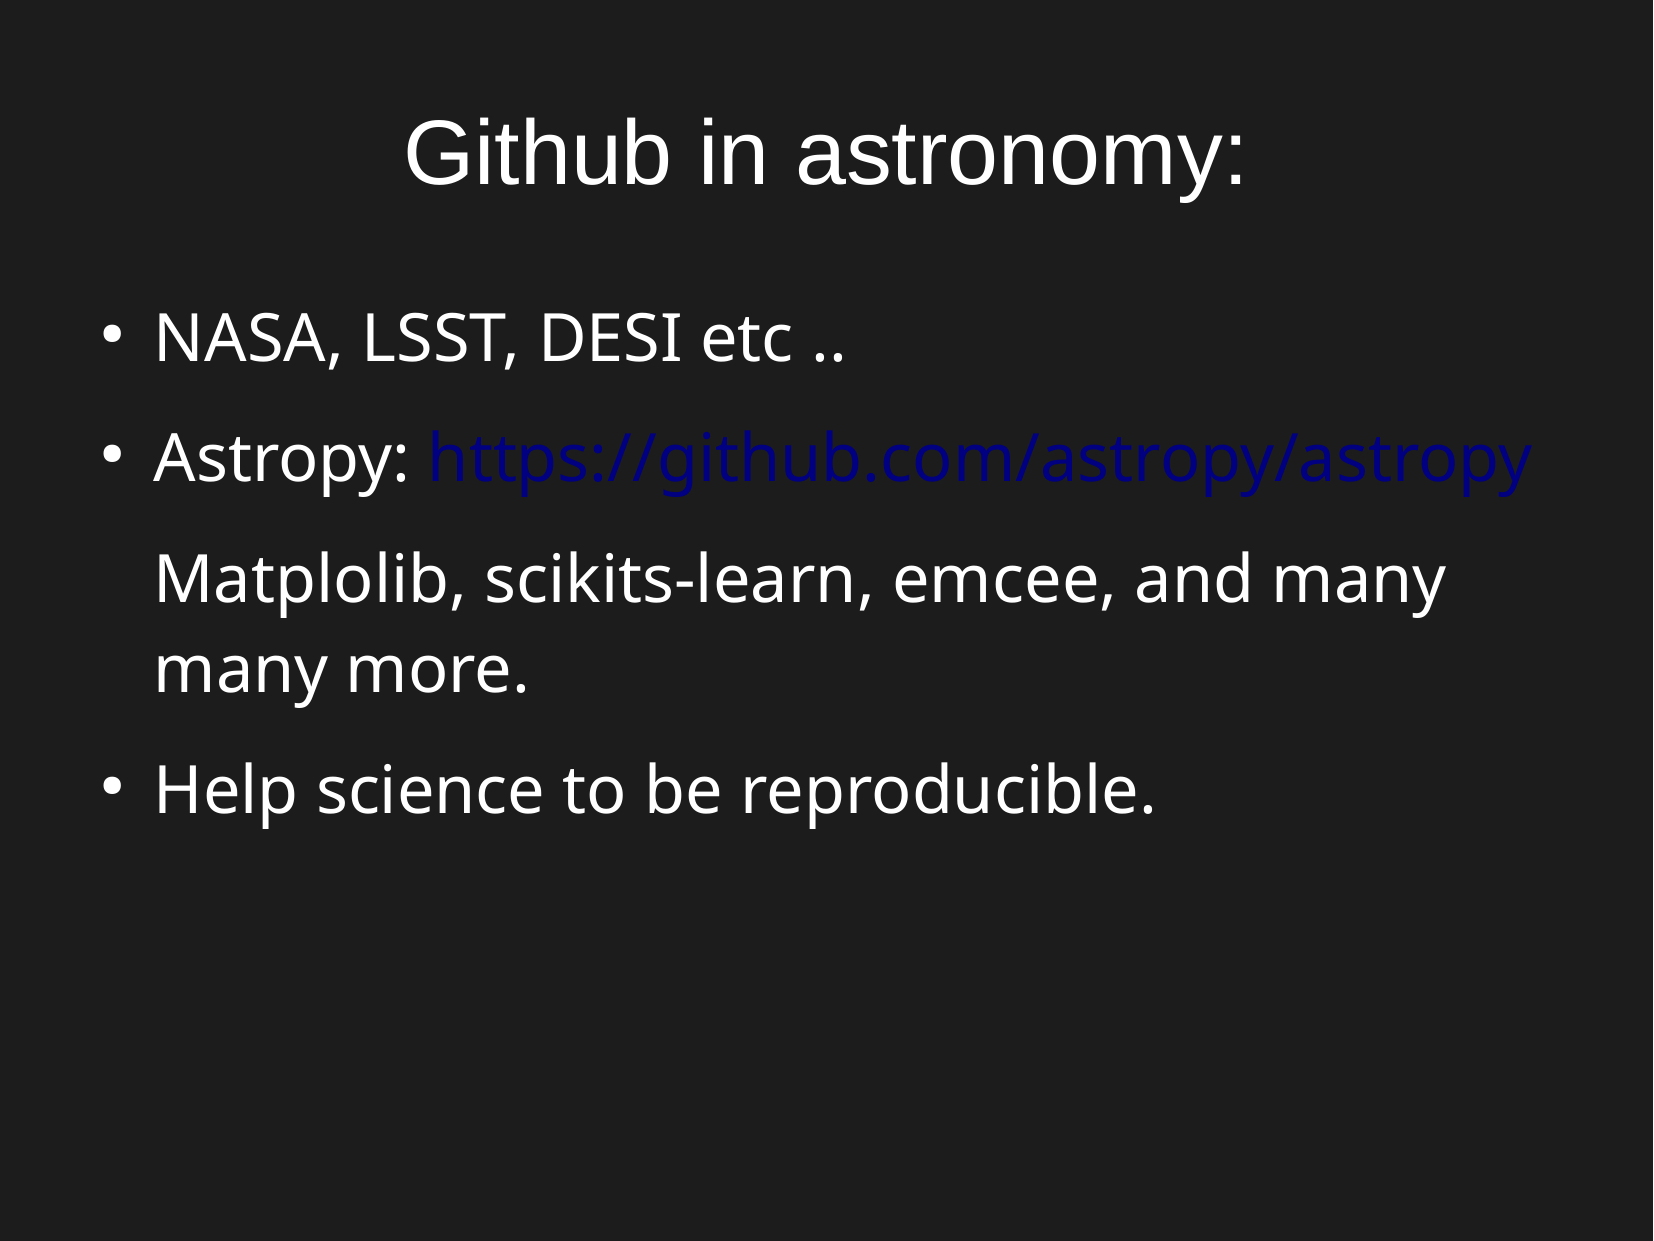

# Github in astronomy:
NASA, LSST, DESI etc ..
Astropy: https://github.com/astropy/astropy
Matplolib, scikits-learn, emcee, and many many more.
Help science to be reproducible.